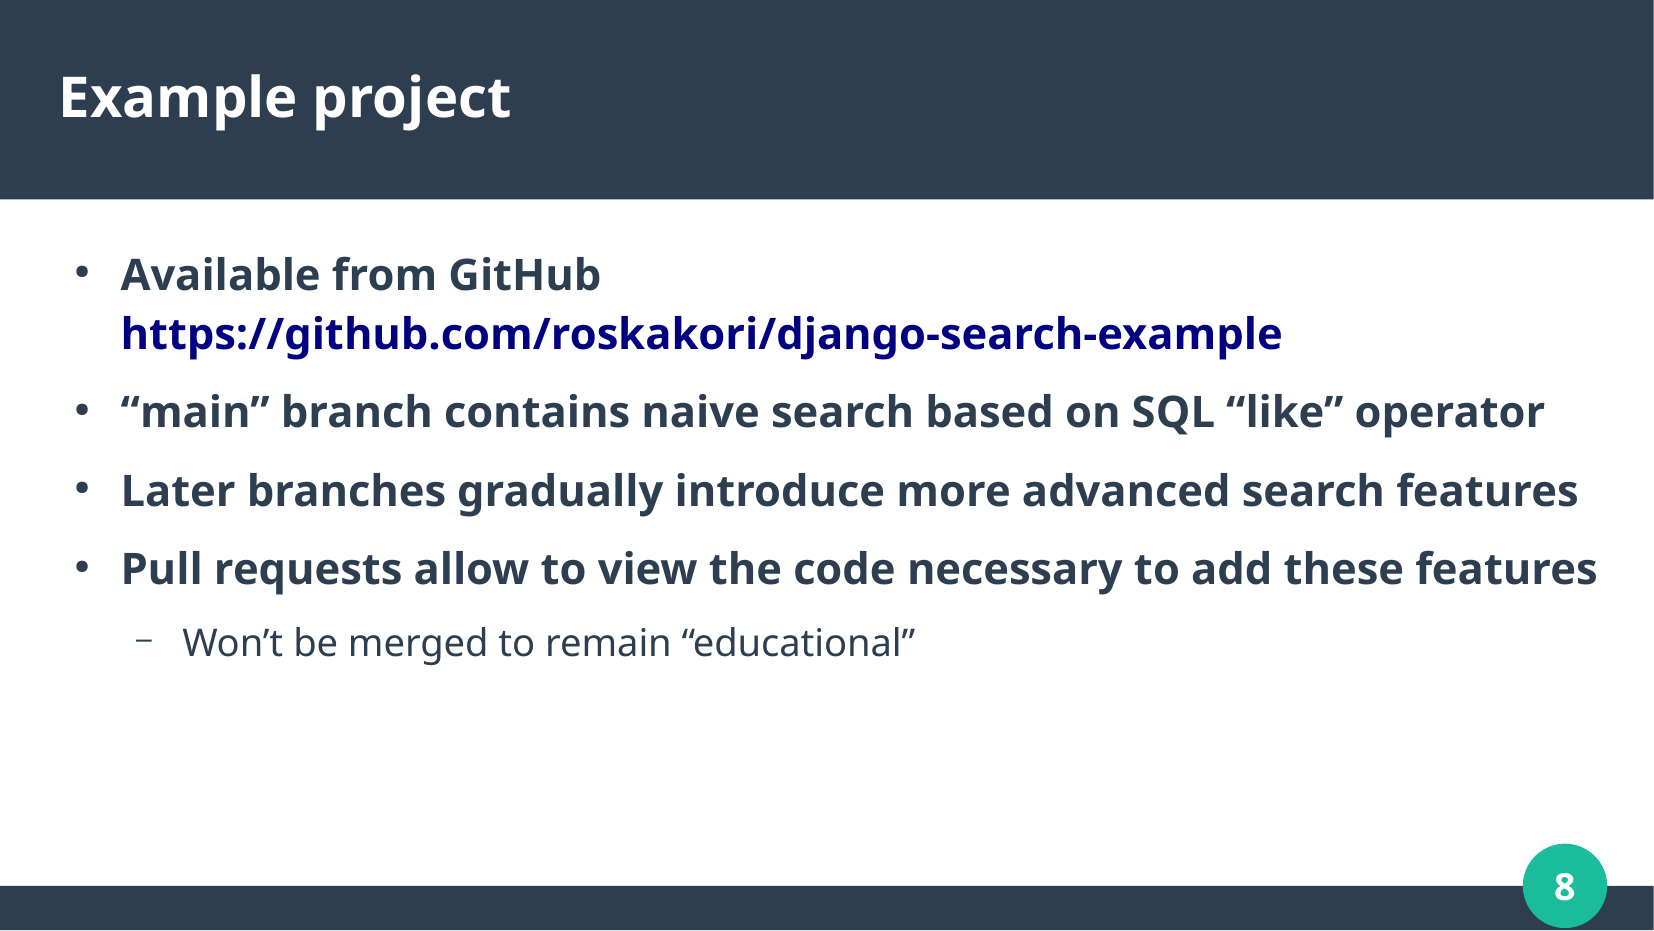

# Example project
Available from GitHub https://github.com/roskakori/django-search-example
“main” branch contains naive search based on SQL “like” operator
Later branches gradually introduce more advanced search features
Pull requests allow to view the code necessary to add these features
Won’t be merged to remain “educational”